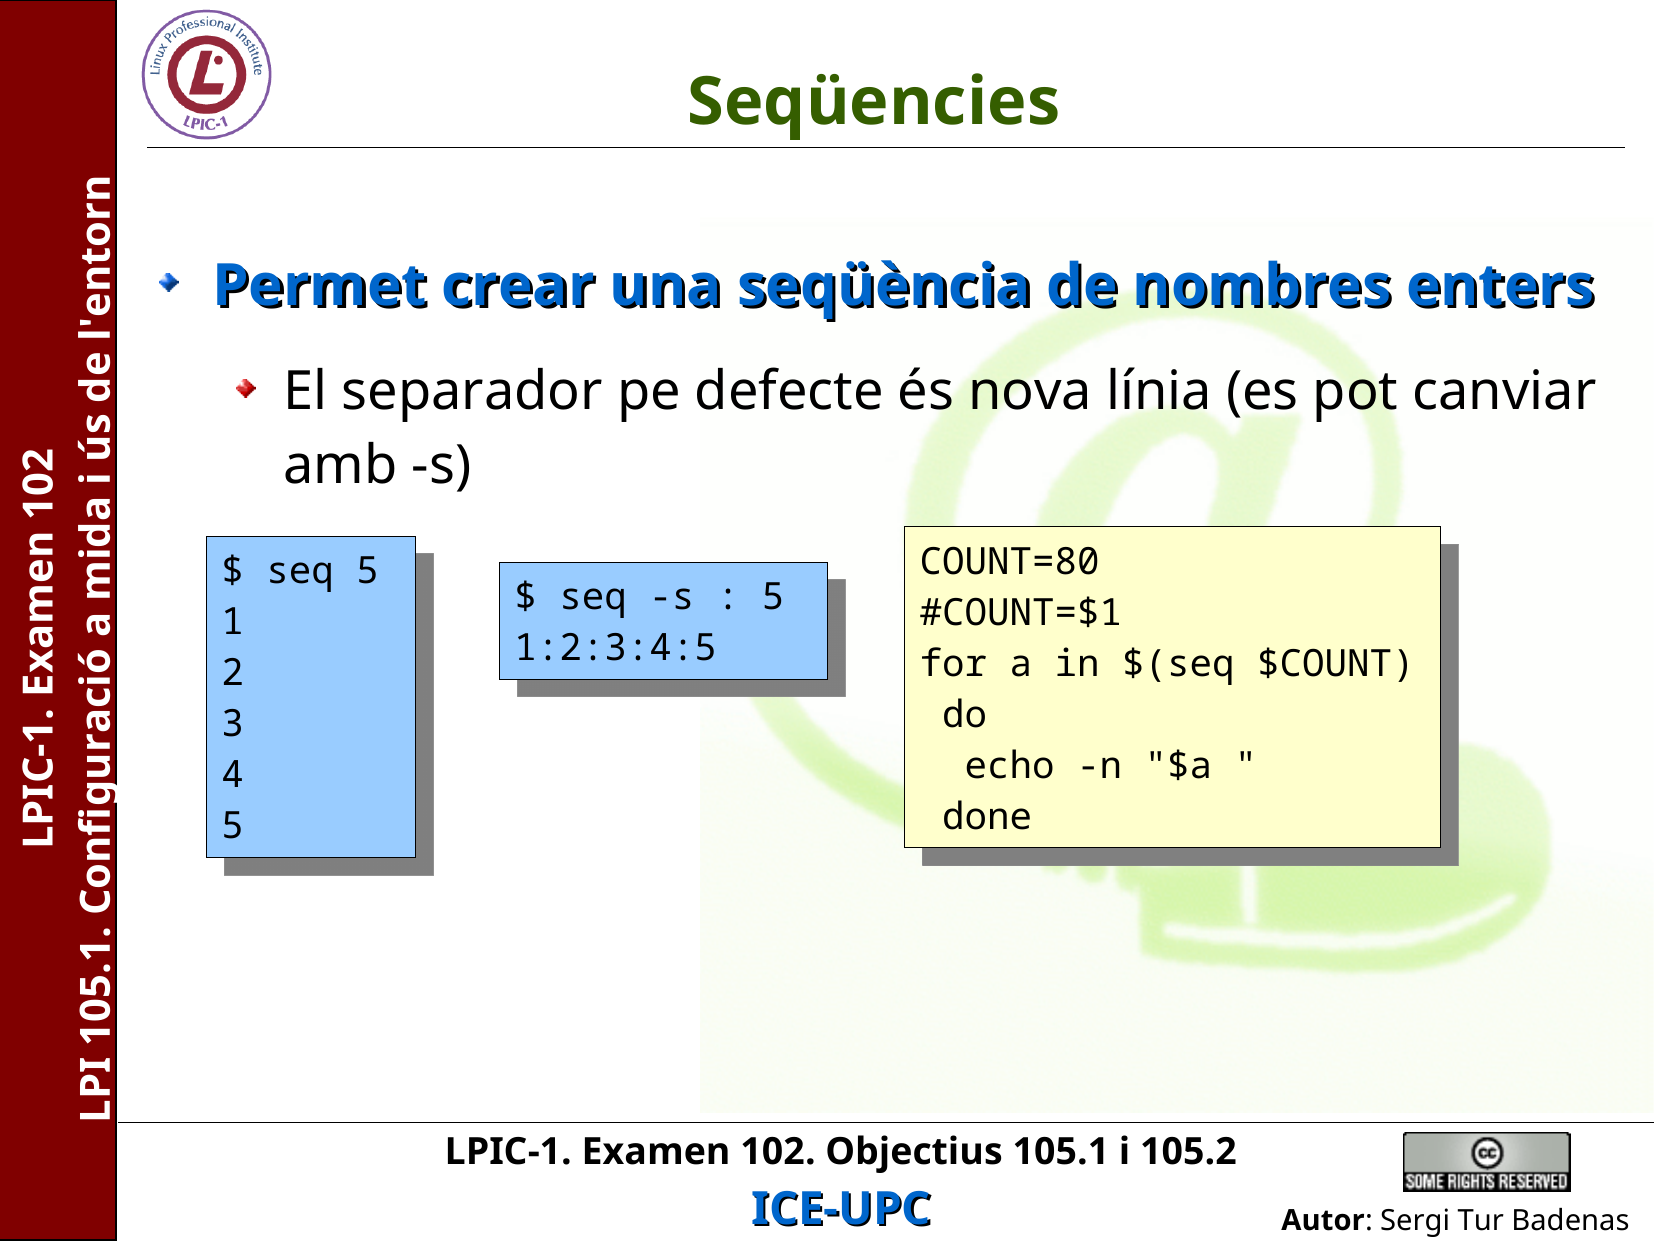

# Seqüencies
Permet crear una seqüència de nombres enters
El separador pe defecte és nova línia (es pot canviar amb -s)
COUNT=80
#COUNT=$1
for a in $(seq $COUNT)
 do
 echo -n "$a "
 done
$ seq 5
1
2
3
4
5
$ seq -s : 5
1:2:3:4:5